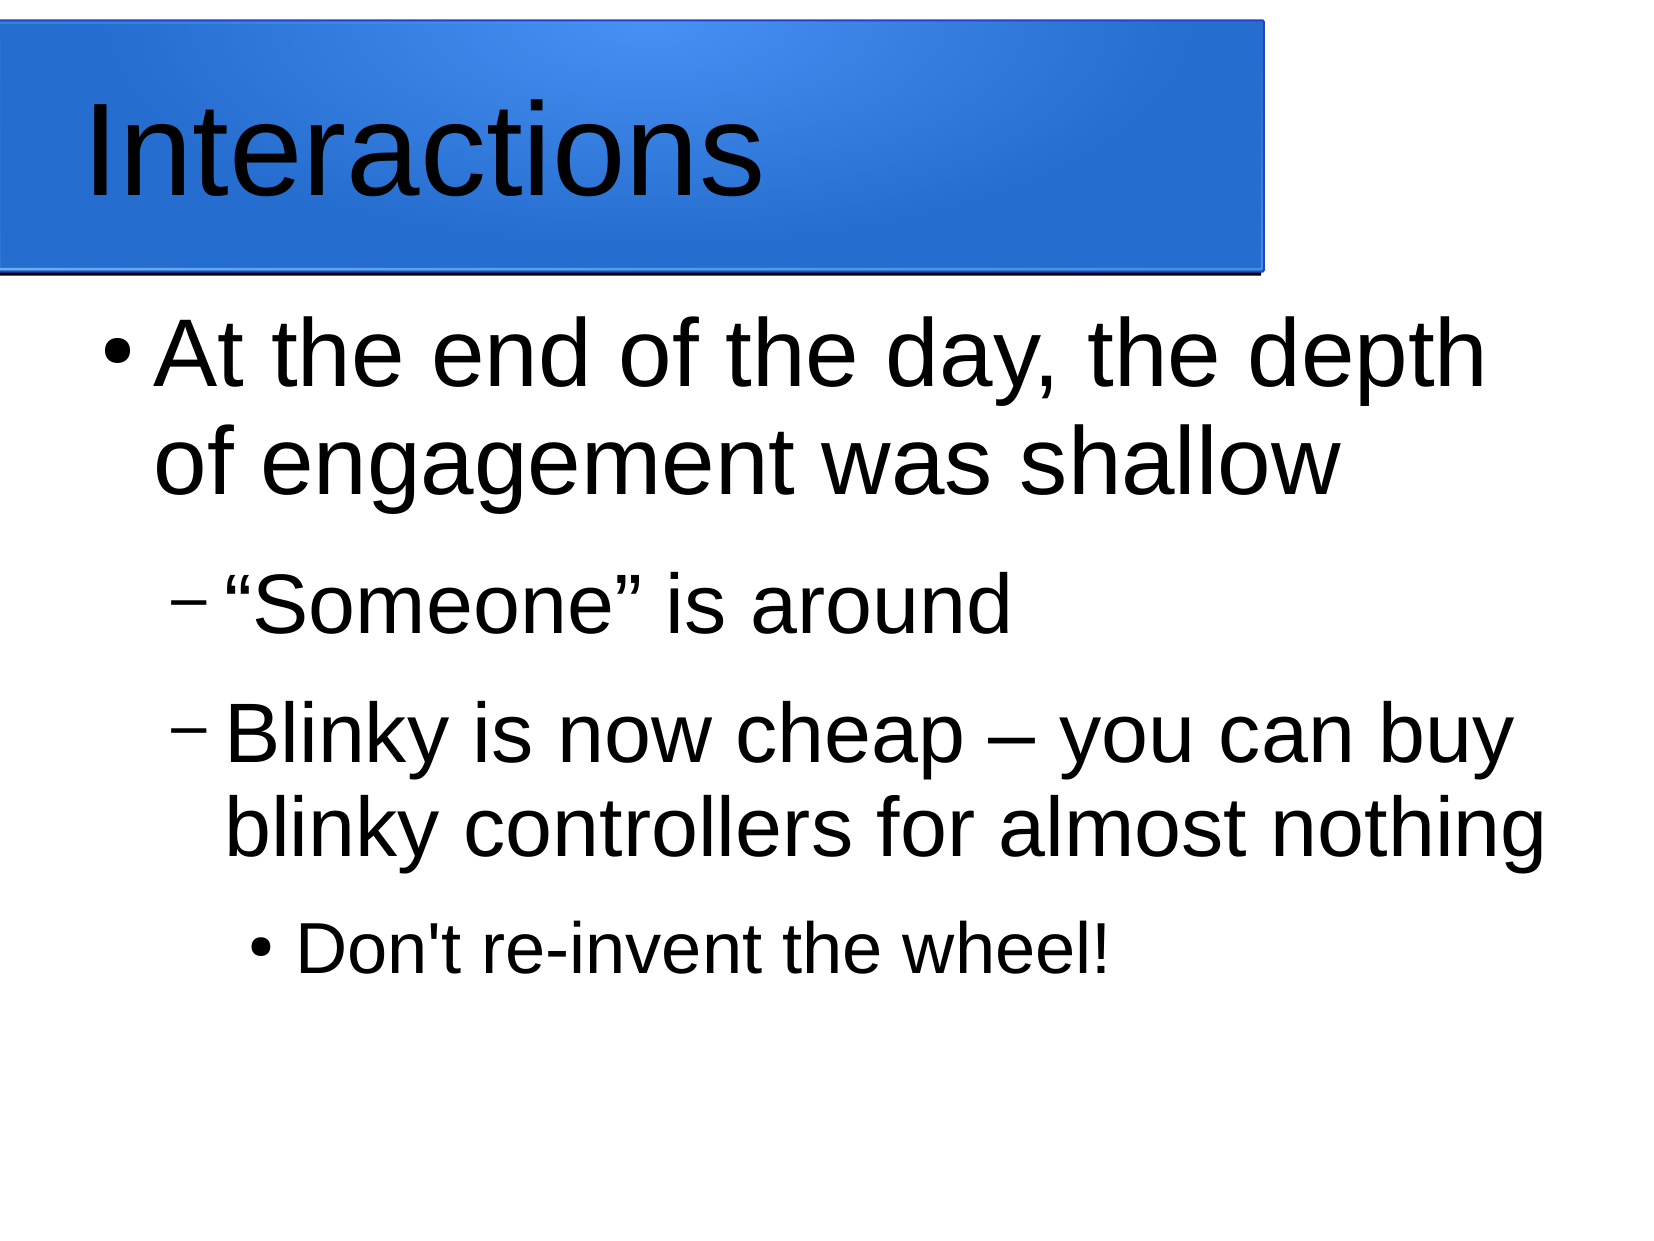

# Interactions
At the end of the day, the depth of engagement was shallow
“Someone” is around
Blinky is now cheap – you can buy blinky controllers for almost nothing
Don't re-invent the wheel!